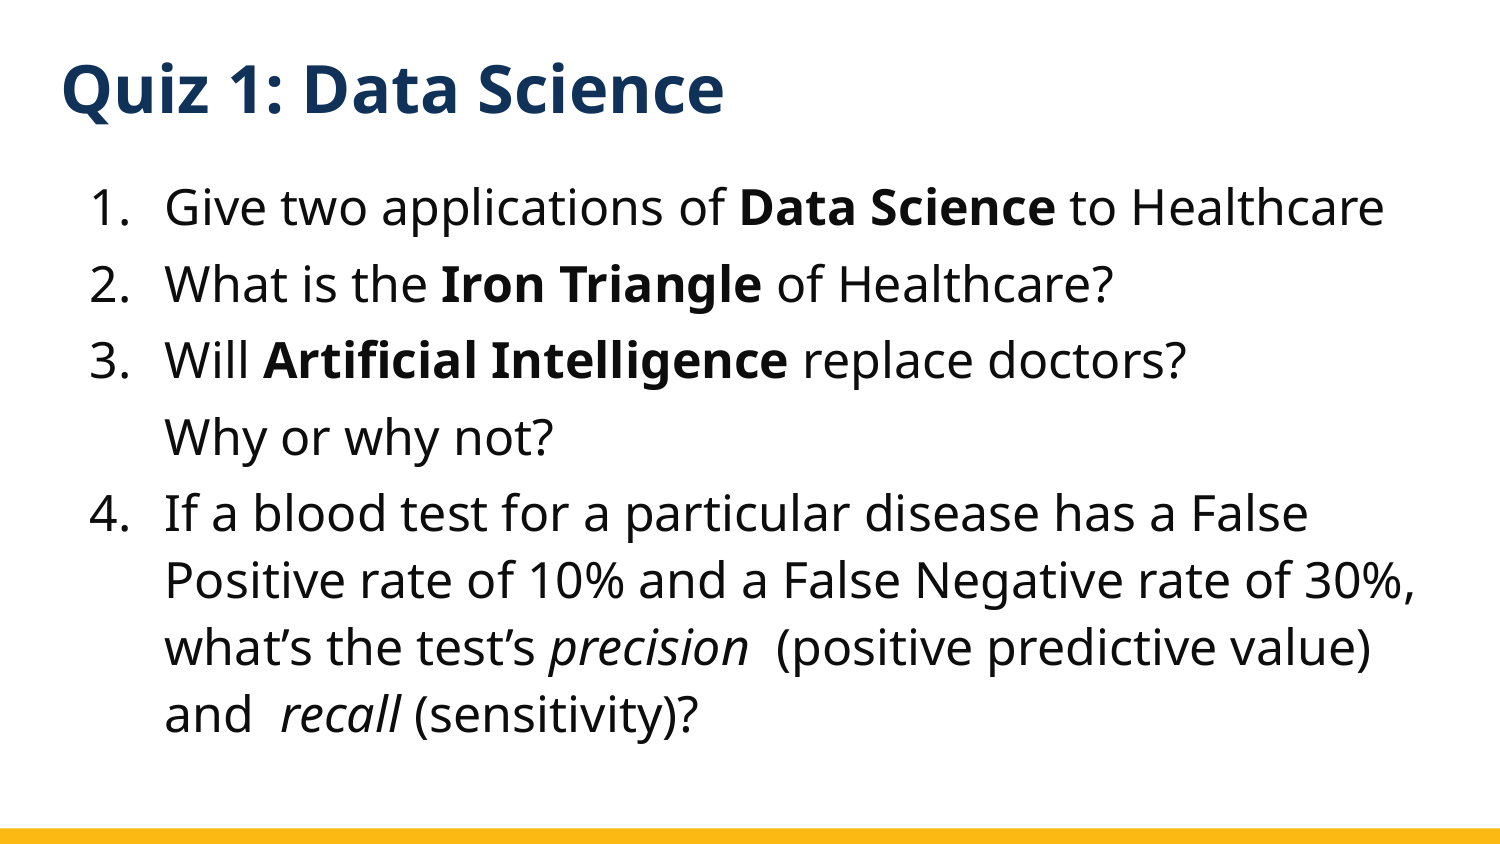

Quiz 1: Data Science
Give two applications of Data Science to Healthcare
What is the Iron Triangle of Healthcare?
Will Artificial Intelligence replace doctors?
Why or why not?
If a blood test for a particular disease has a False Positive rate of 10% and a False Negative rate of 30%, what’s the test’s precision (positive predictive value) and recall (sensitivity)?